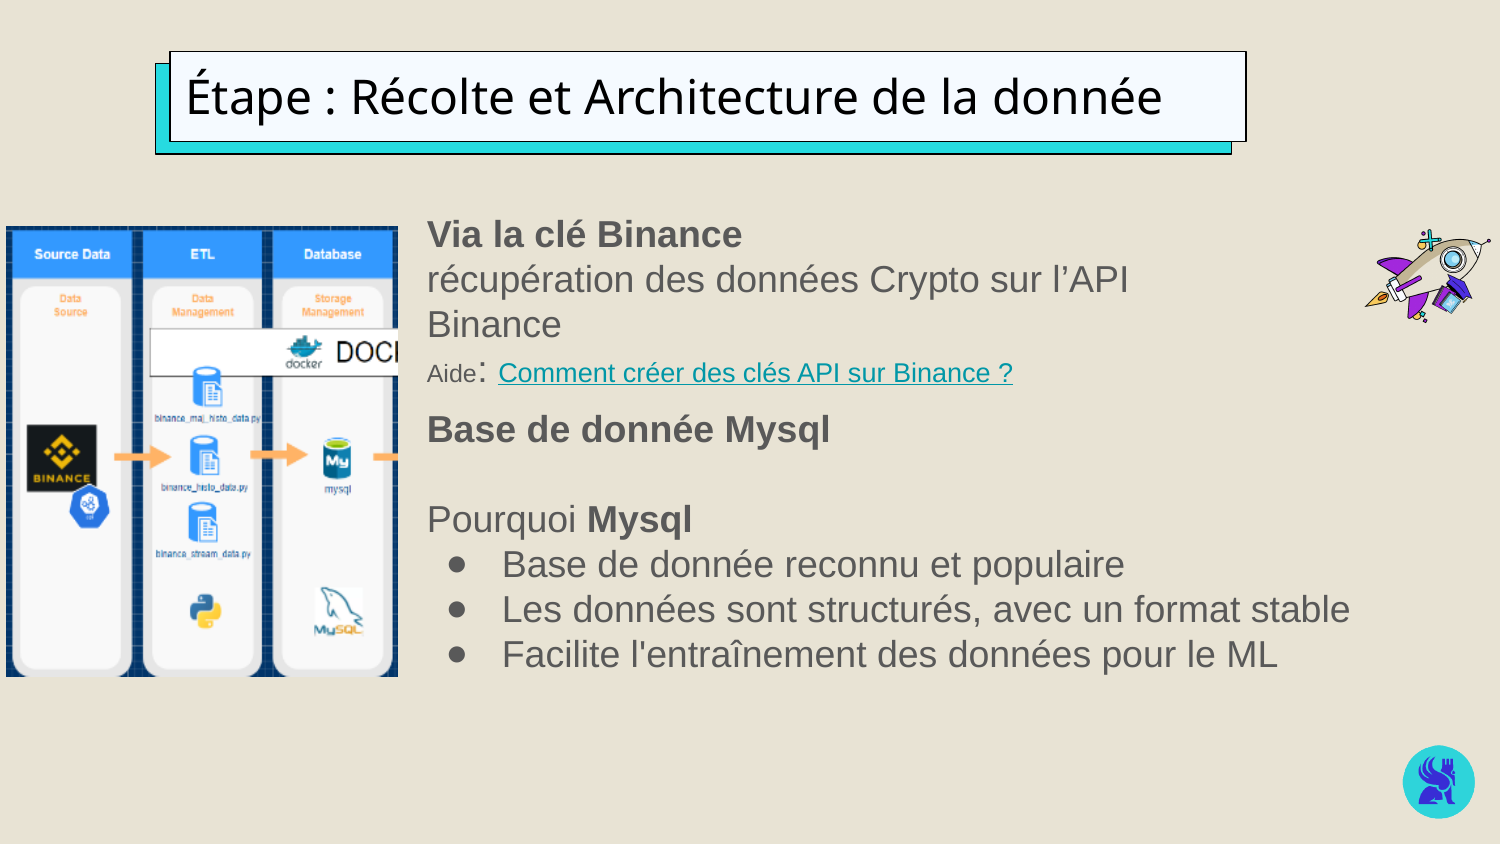

# Étape : Récolte et Architecture de la donnée
Via la clé Binance
récupération des données Crypto sur l’API Binance
Aide: Comment créer des clés API sur Binance ?
Base de donnée Mysql
Pourquoi Mysql
Base de donnée reconnu et populaire
Les données sont structurés, avec un format stable
Facilite l'entraînement des données pour le ML